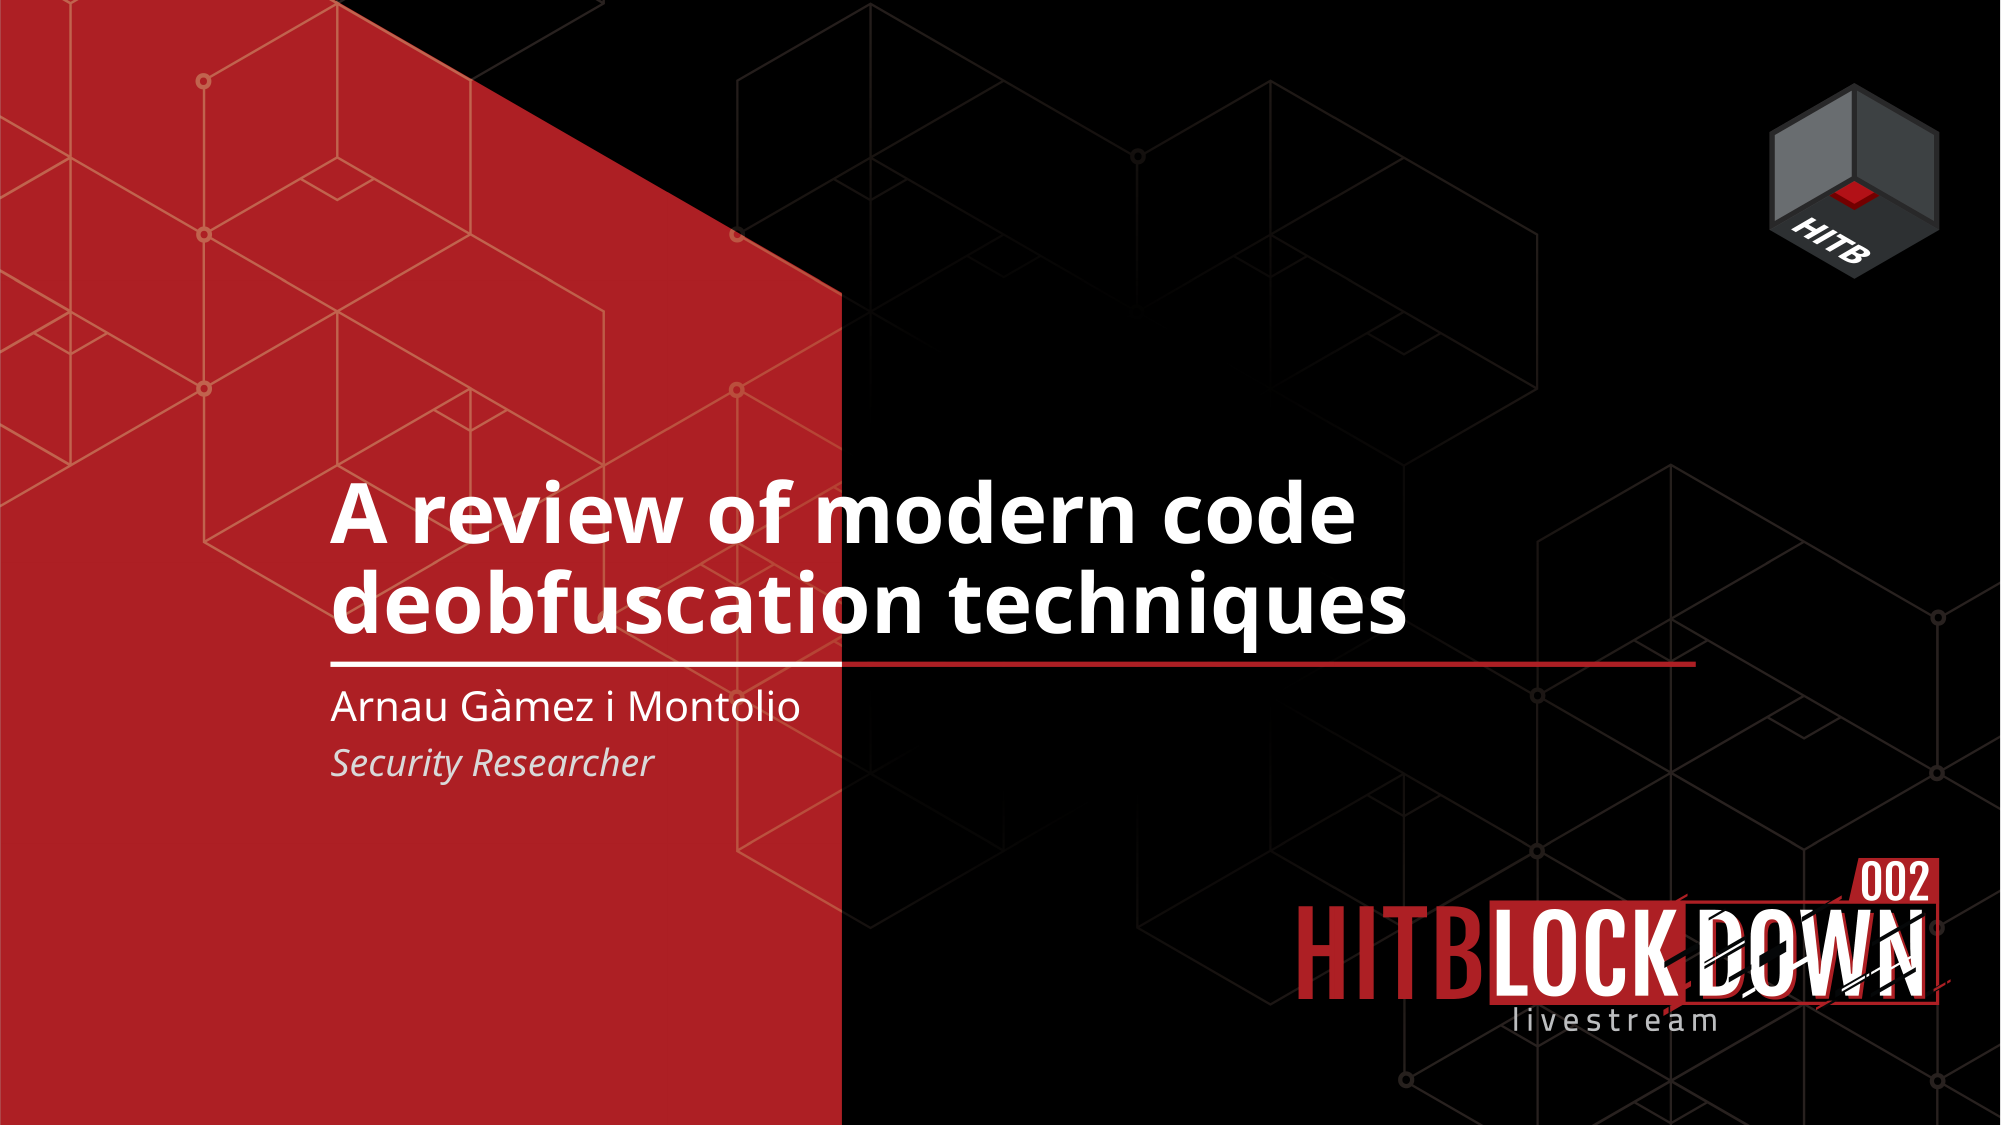

A review of modern code deobfuscation techniques
Arnau Gàmez i Montolio
Security Researcher